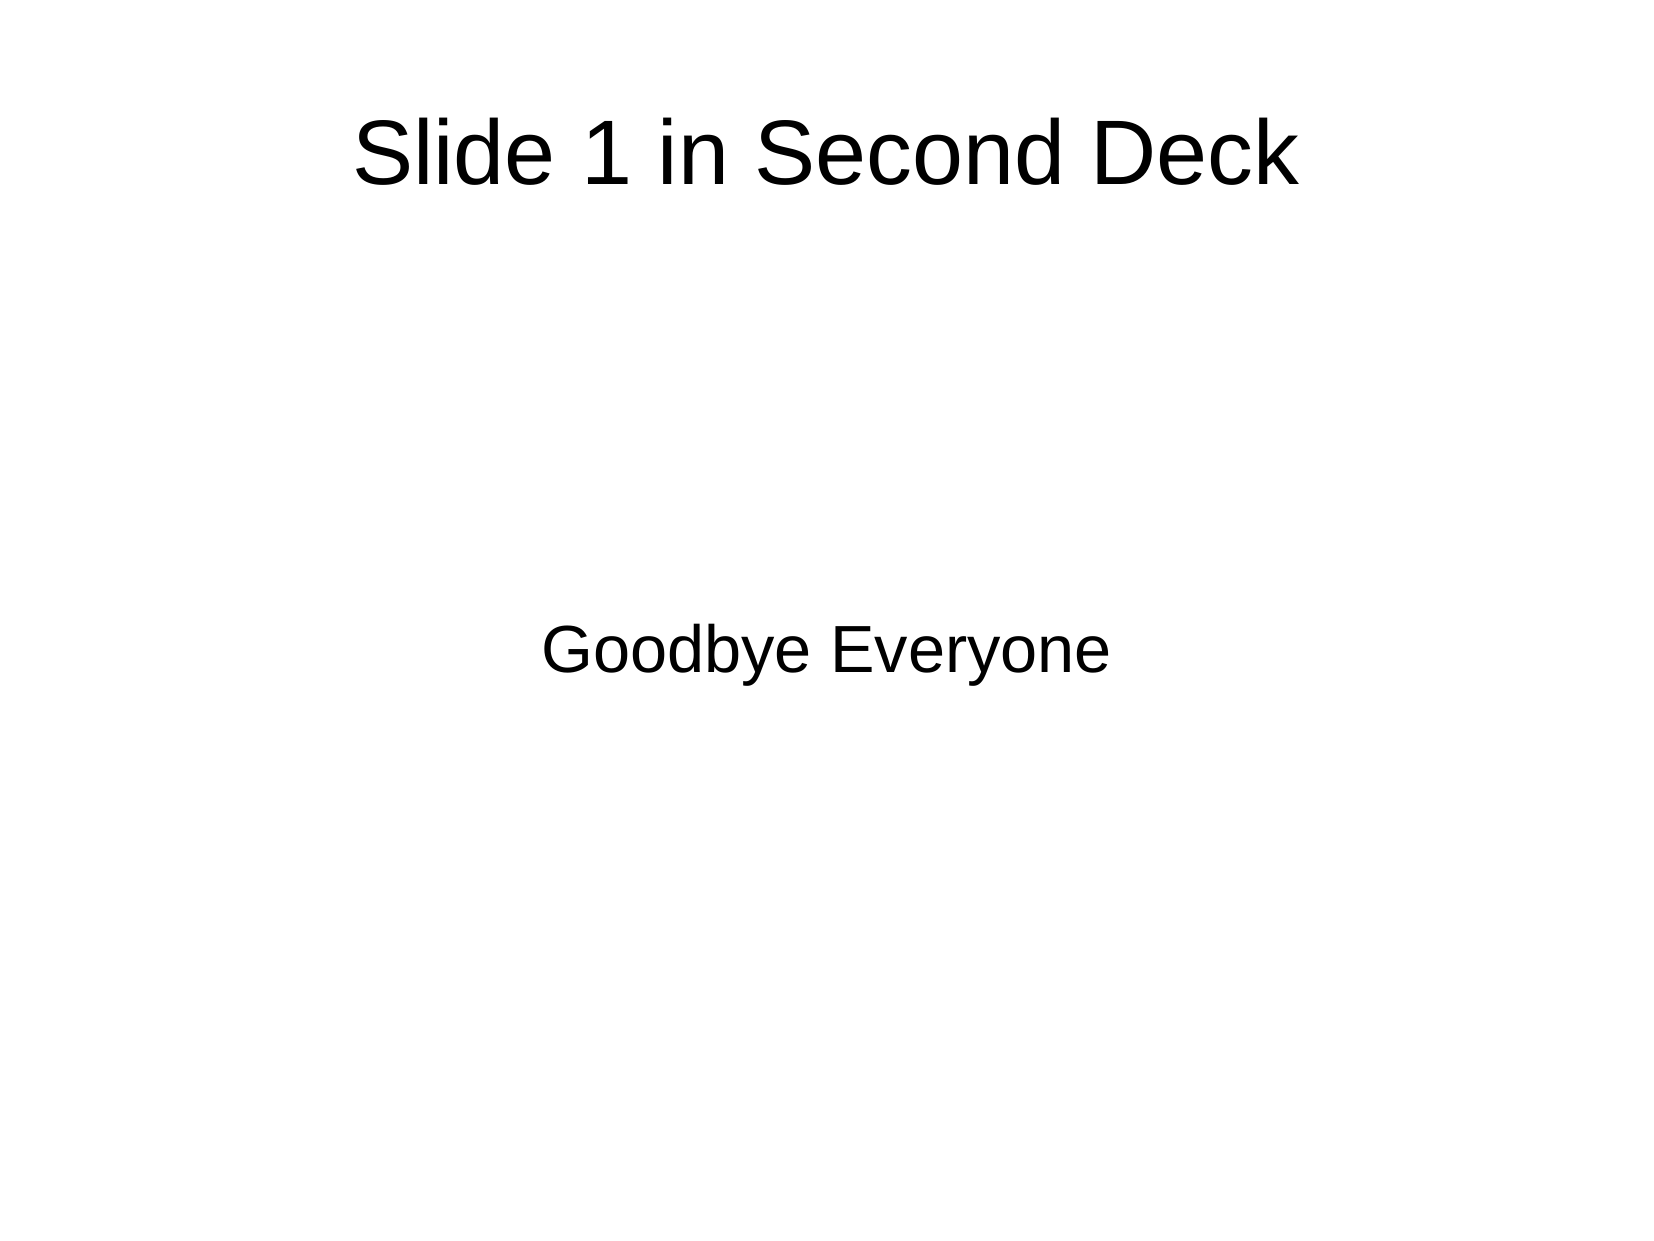

# Slide 1 in Second Deck
Goodbye Everyone